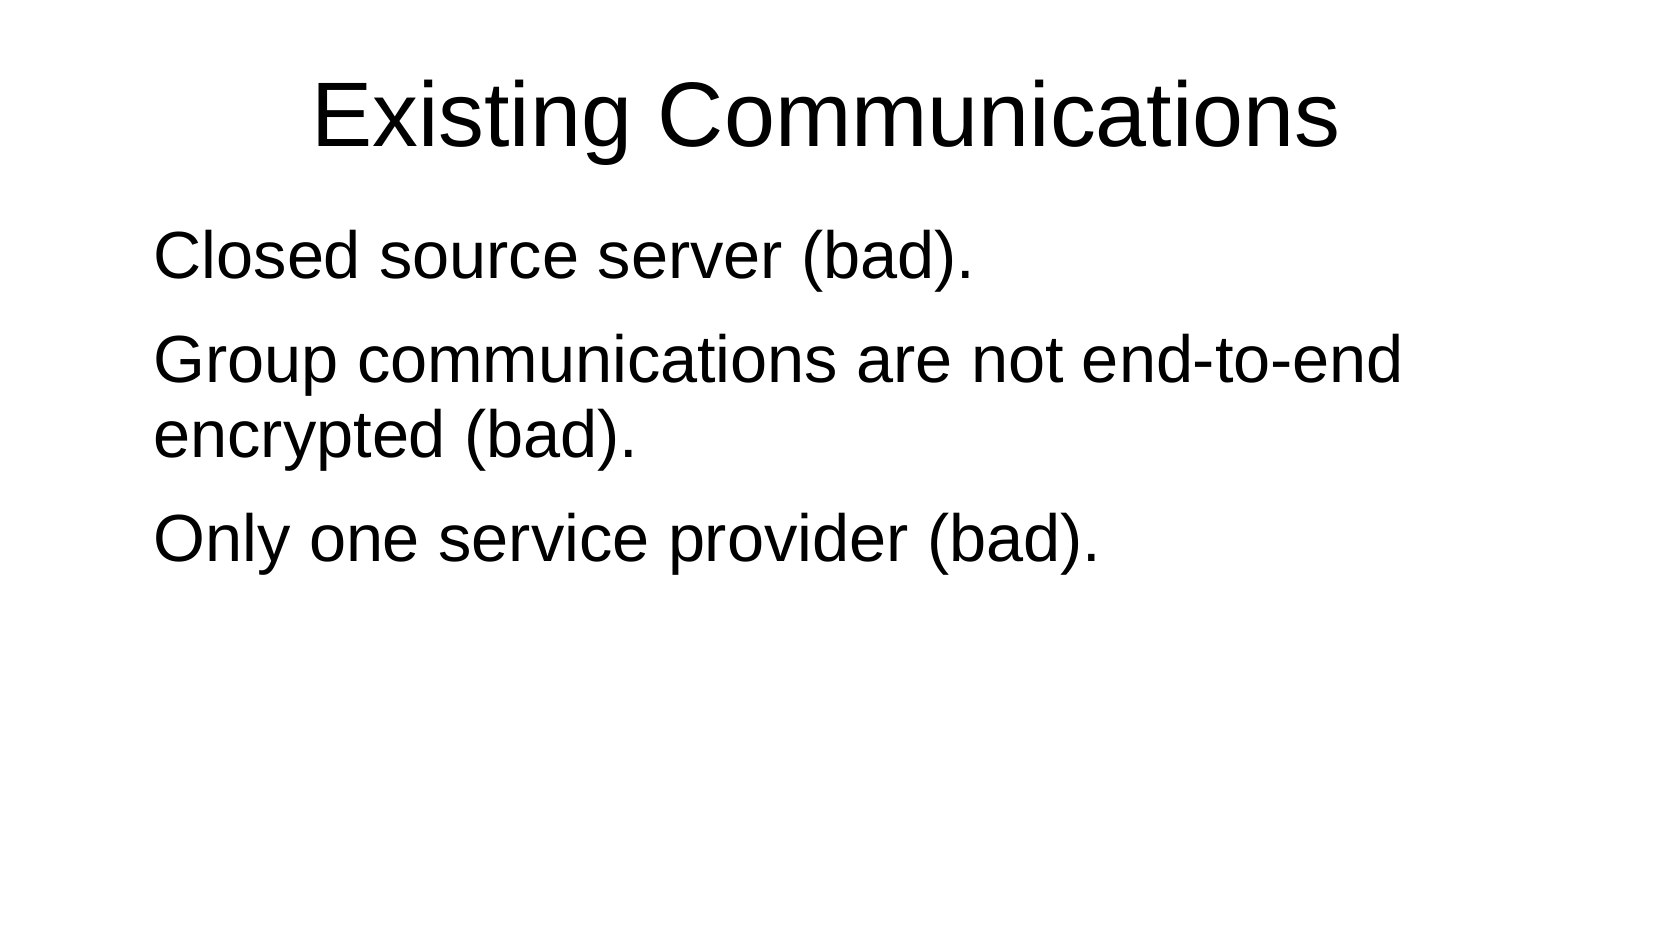

# Existing Communications
Closed source server (bad).
Group communications are not end-to-end encrypted (bad).
Only one service provider (bad).